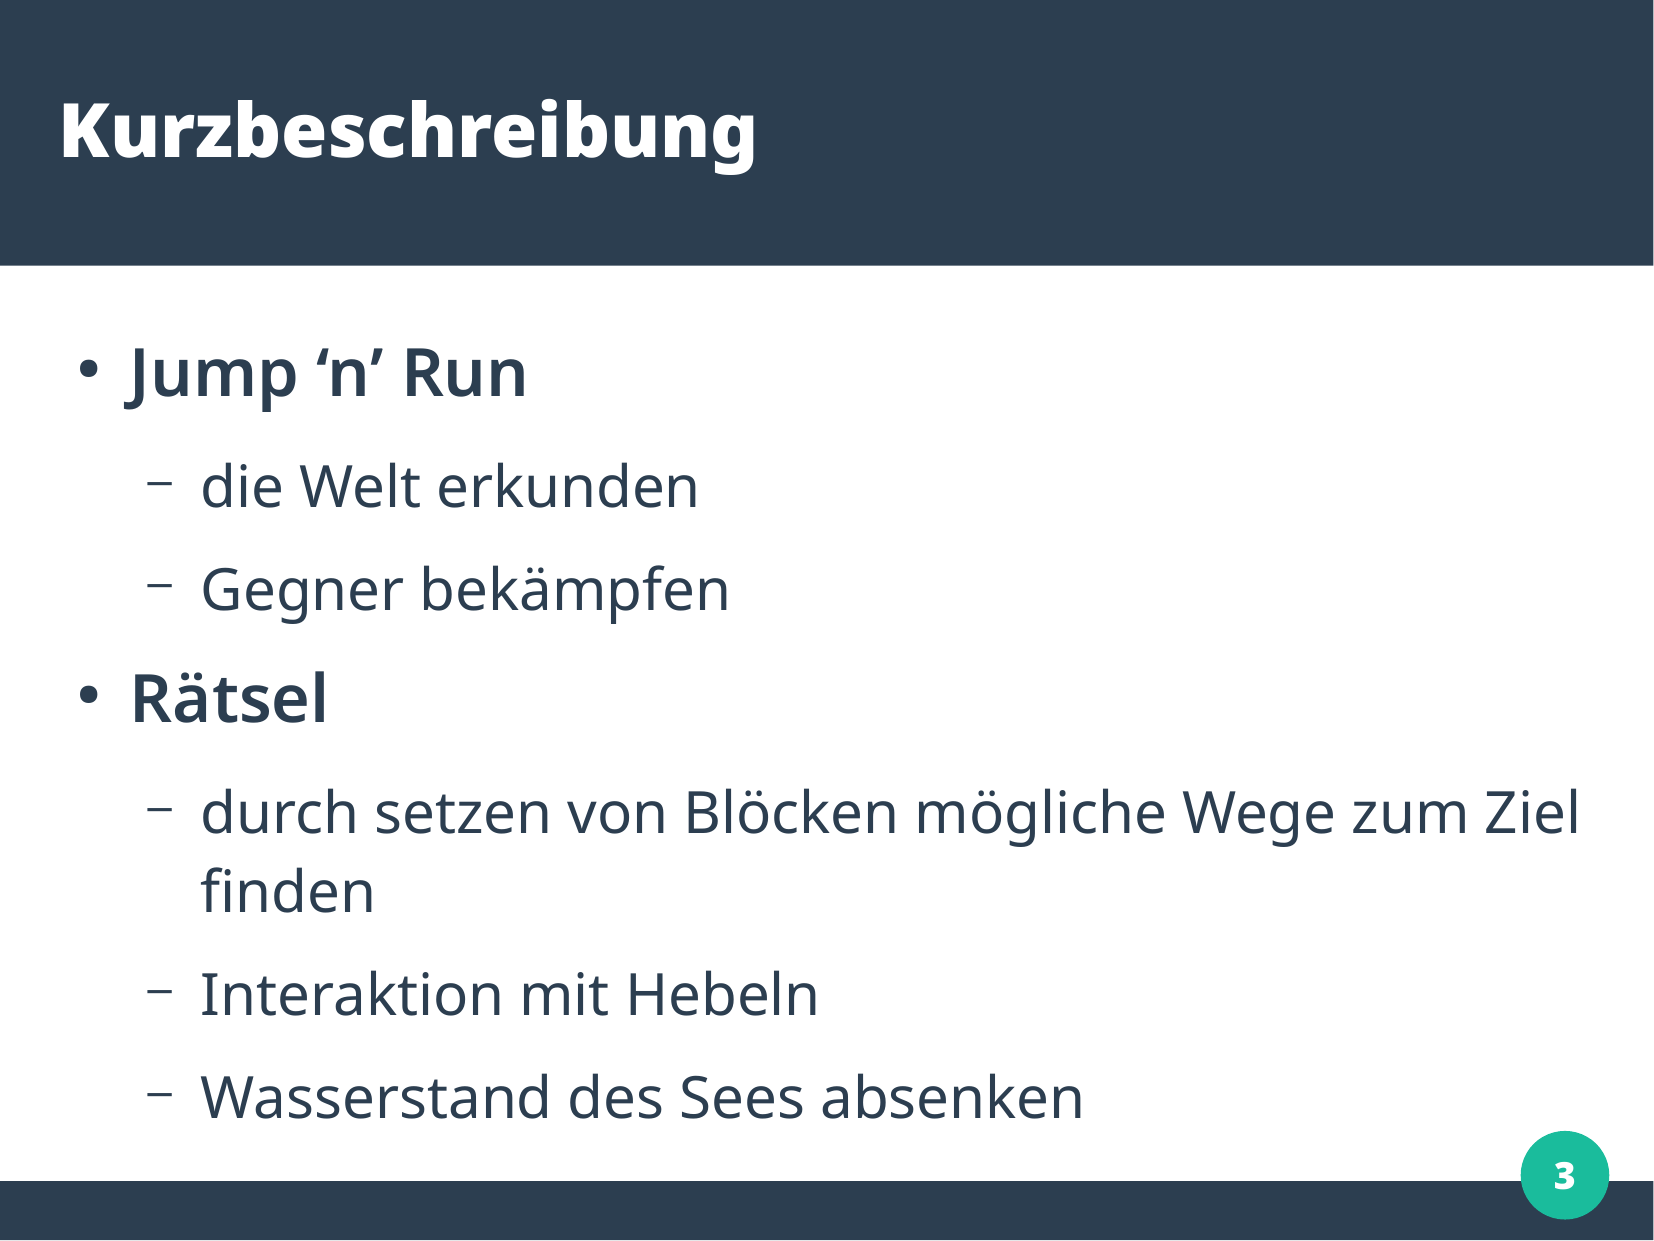

# Kurzbeschreibung
Jump ‘n’ Run
die Welt erkunden
Gegner bekämpfen
Rätsel
durch setzen von Blöcken mögliche Wege zum Ziel finden
Interaktion mit Hebeln
Wasserstand des Sees absenken
3